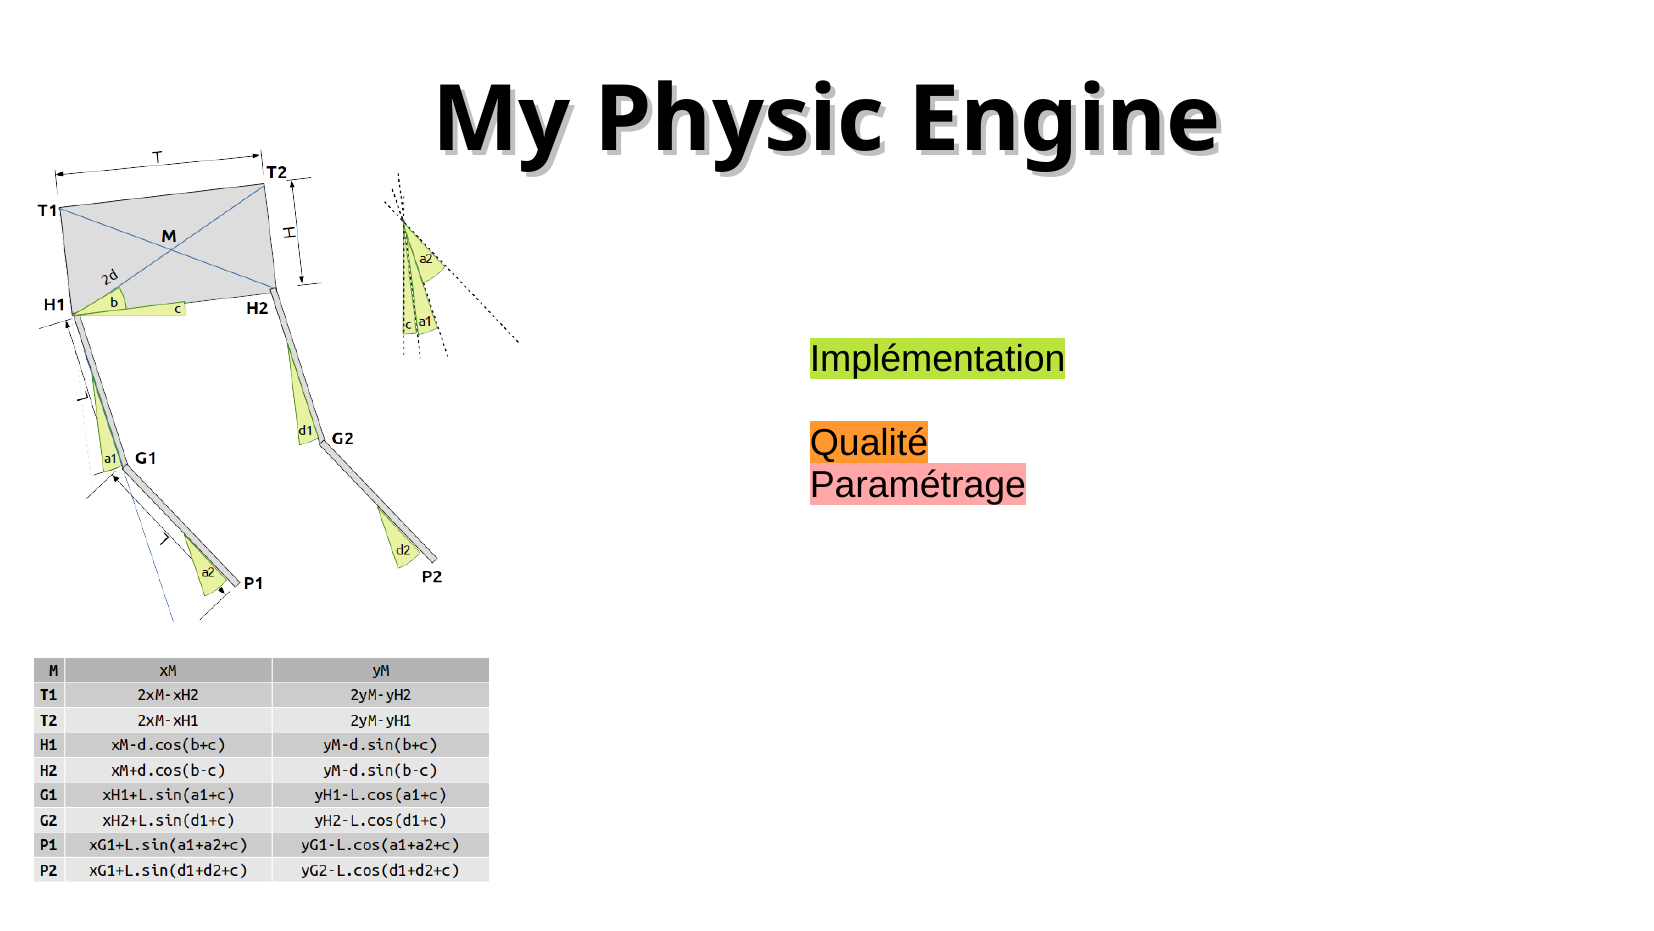

# My Physic Engine
Implémentation
Qualité
Paramétrage